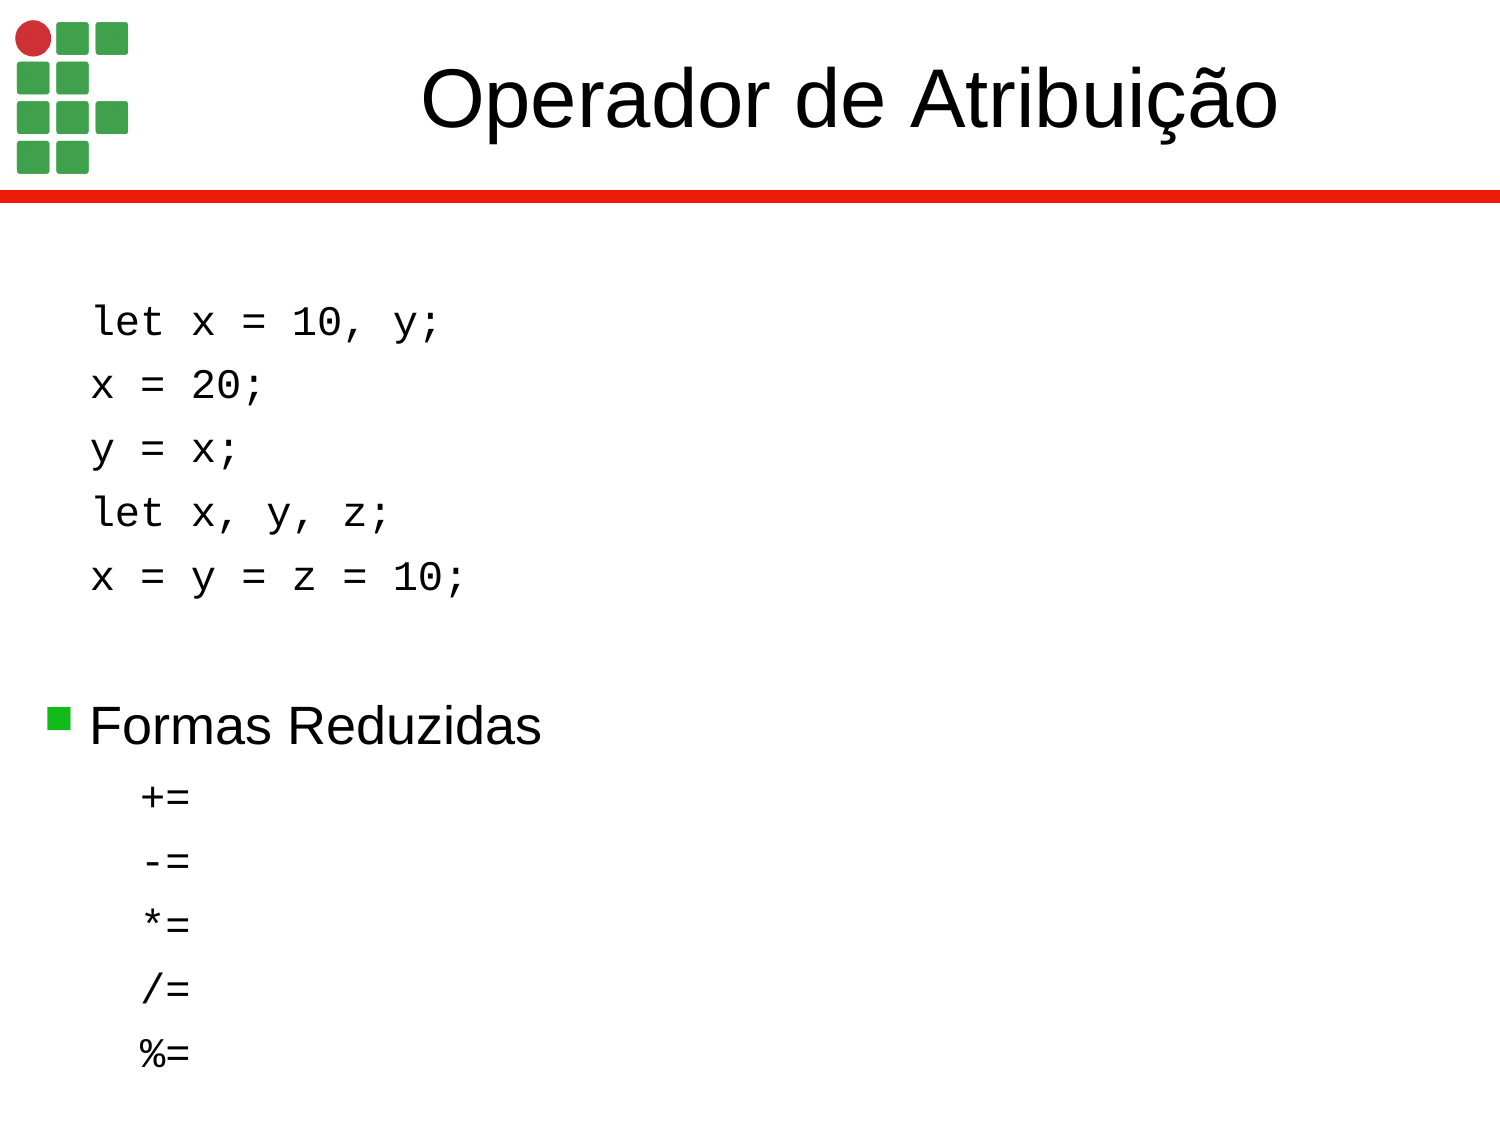

# Operador de Atribuição
let x = 10, y;
x = 20;
y = x;
let x, y, z;
x = y = z = 10;
Formas Reduzidas
 +=
 -=
 *=
 /=
 %=